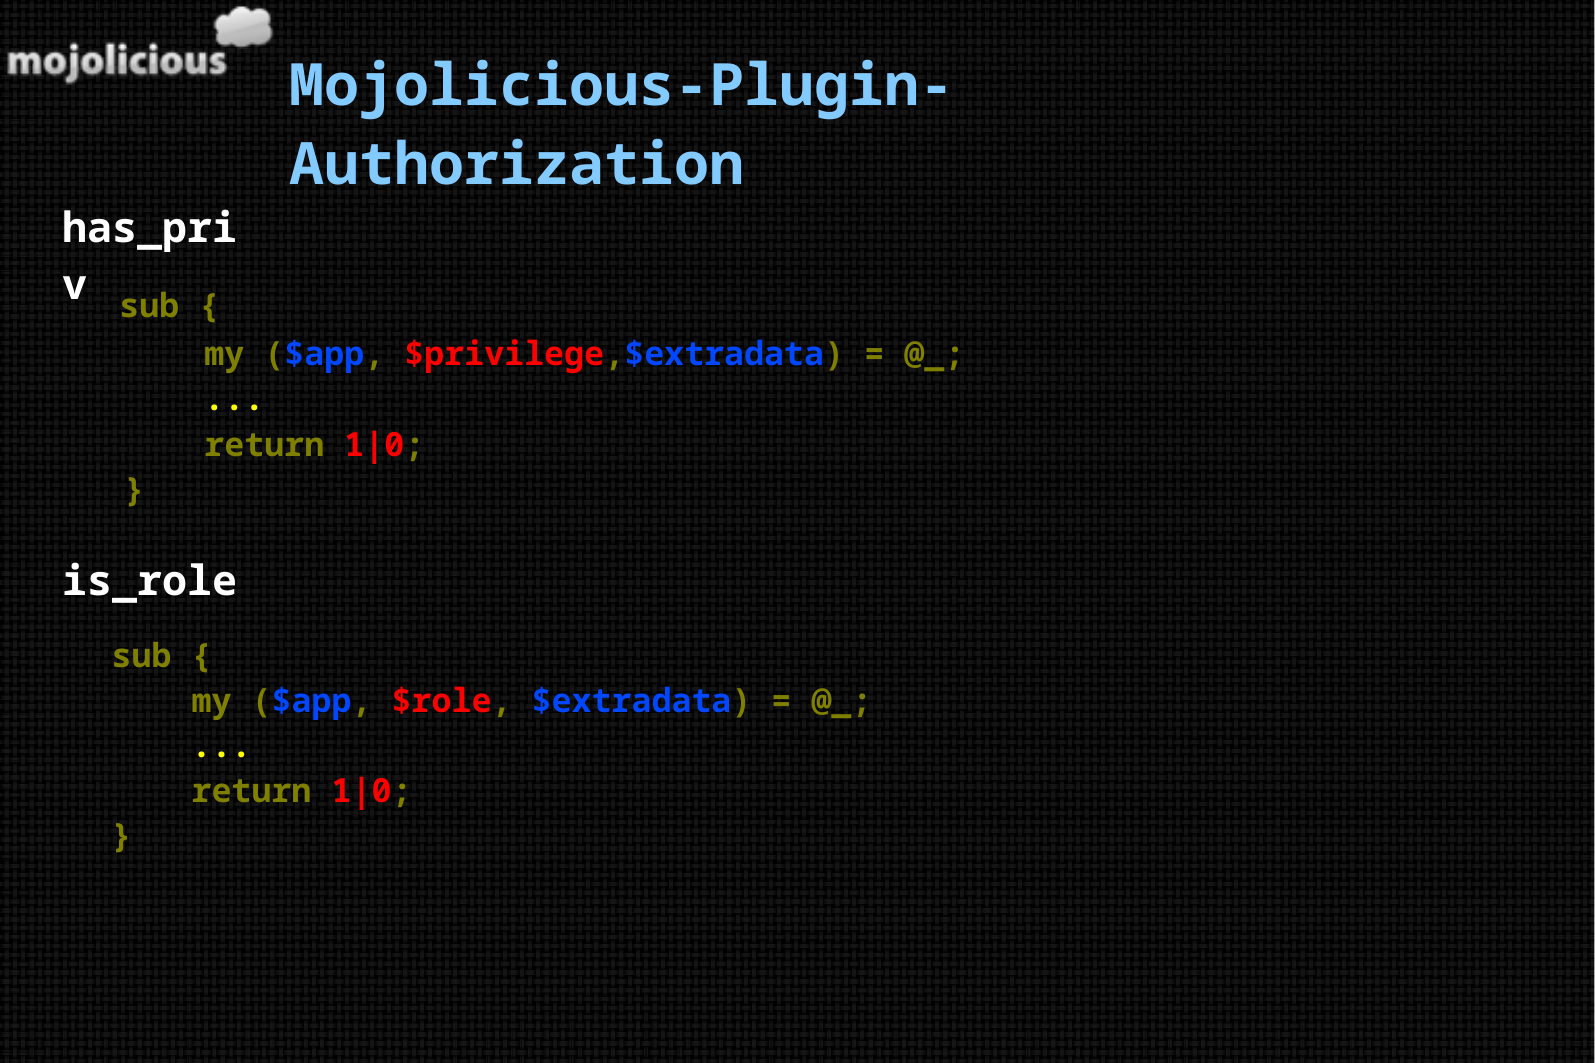

Mojolicious-Plugin-Authorization
has_priv
 sub {
 my ($app, $privilege,$extradata) = @_;
 ...
 return 1|0;
 }
is_role
sub {
 my ($app, $role, $extradata) = @_;
 ...
 return 1|0;
}